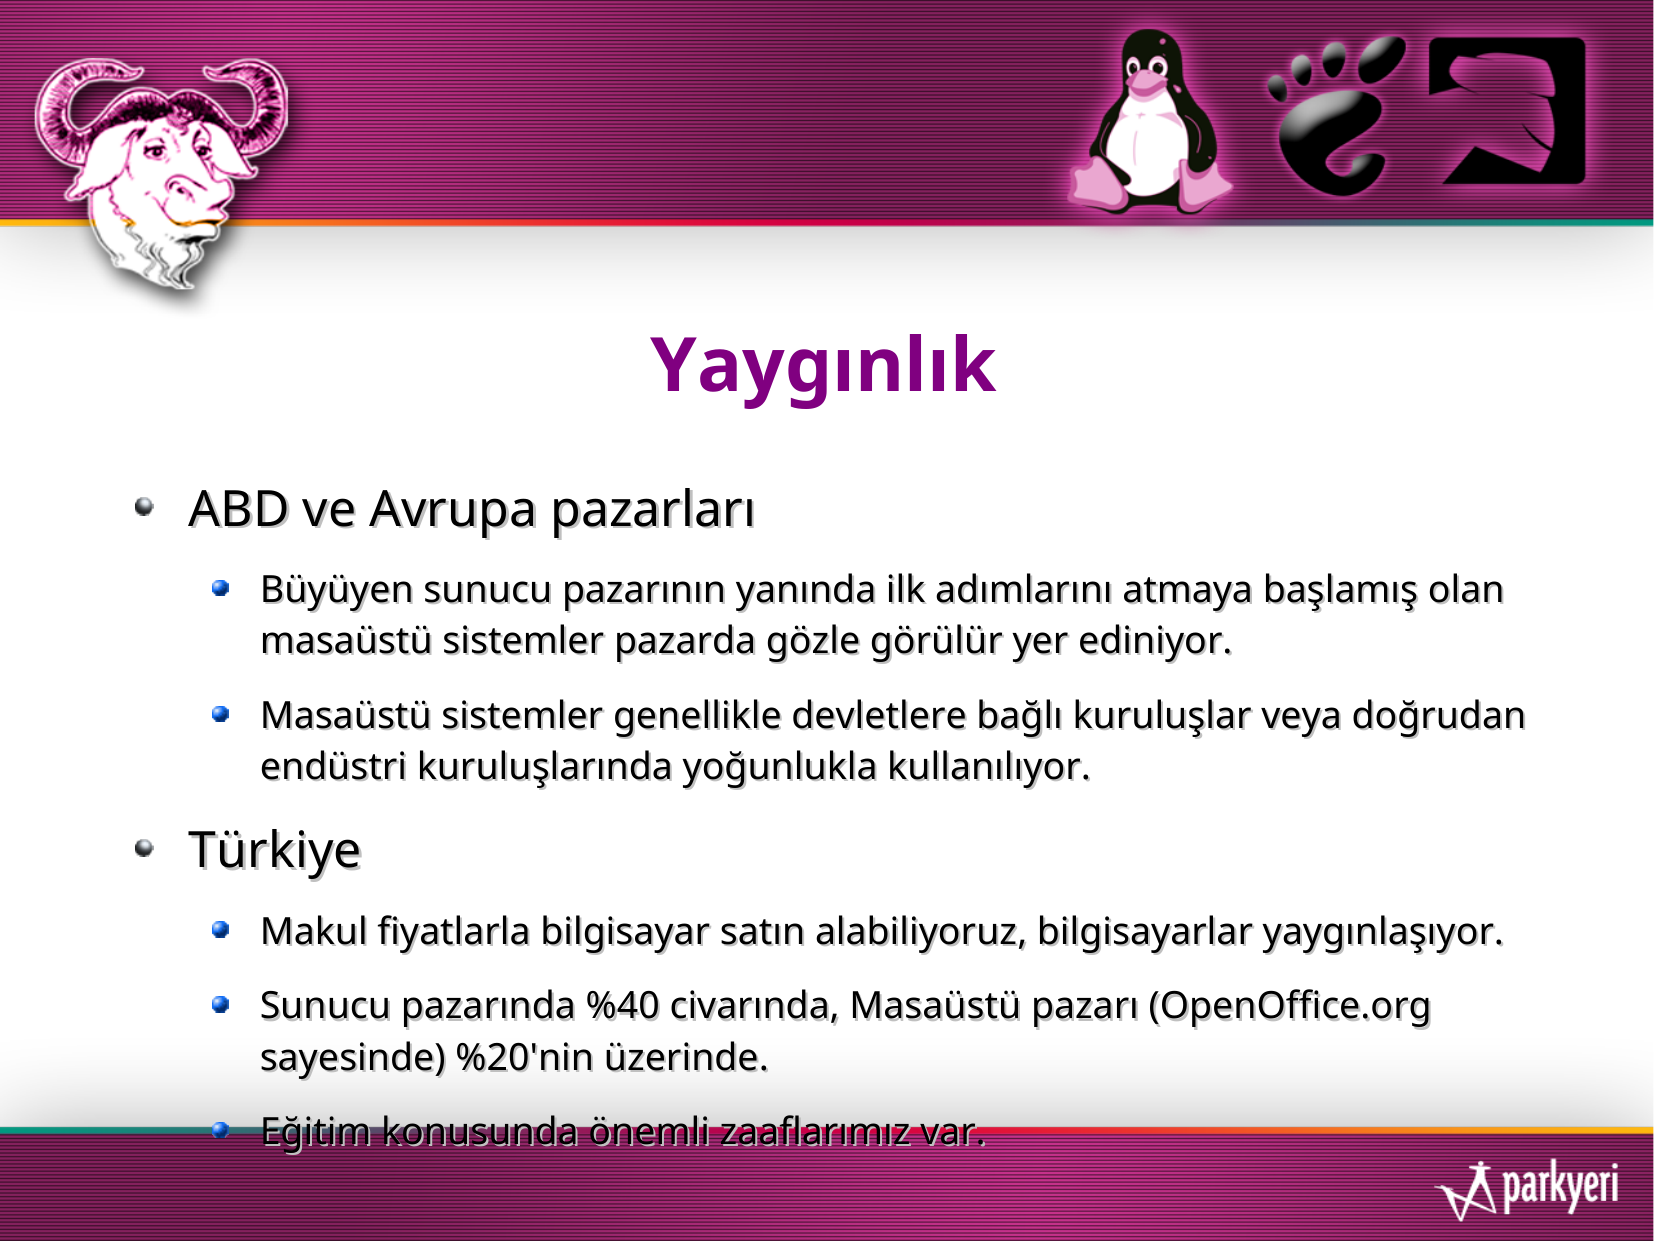

# Yaygınlık
ABD ve Avrupa pazarları
Büyüyen sunucu pazarının yanında ilk adımlarını atmaya başlamış olan masaüstü sistemler pazarda gözle görülür yer ediniyor.
Masaüstü sistemler genellikle devletlere bağlı kuruluşlar veya doğrudan endüstri kuruluşlarında yoğunlukla kullanılıyor.
Türkiye
Makul fiyatlarla bilgisayar satın alabiliyoruz, bilgisayarlar yaygınlaşıyor.
Sunucu pazarında %40 civarında, Masaüstü pazarı (OpenOffice.org sayesinde) %20'nin üzerinde.
Eğitim konusunda önemli zaaflarımız var.